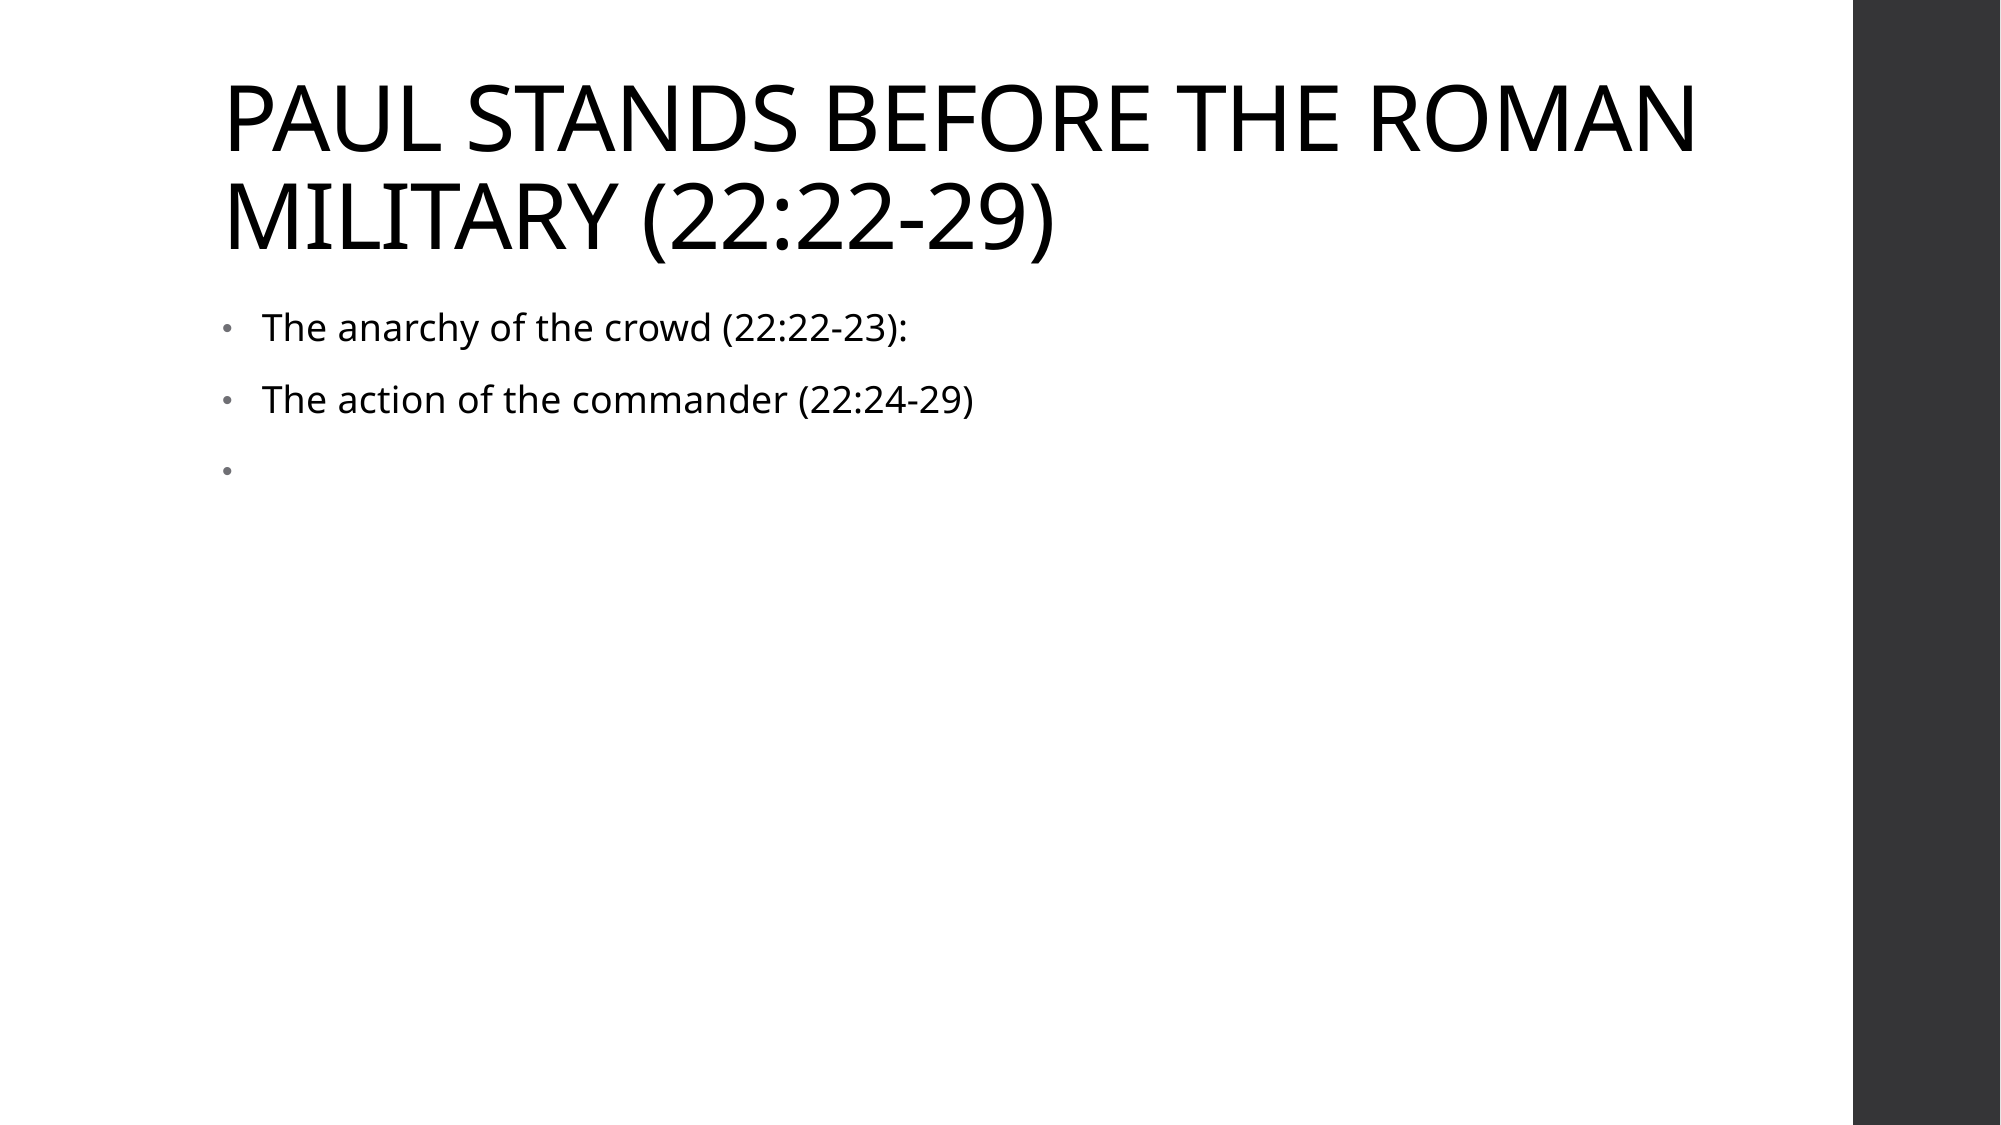

# PAUL STANDS BEFORE THE ROMAN MILITARY (22:22-29)
 The anarchy of the crowd (22:22-23):
 The action of the commander (22:24-29)